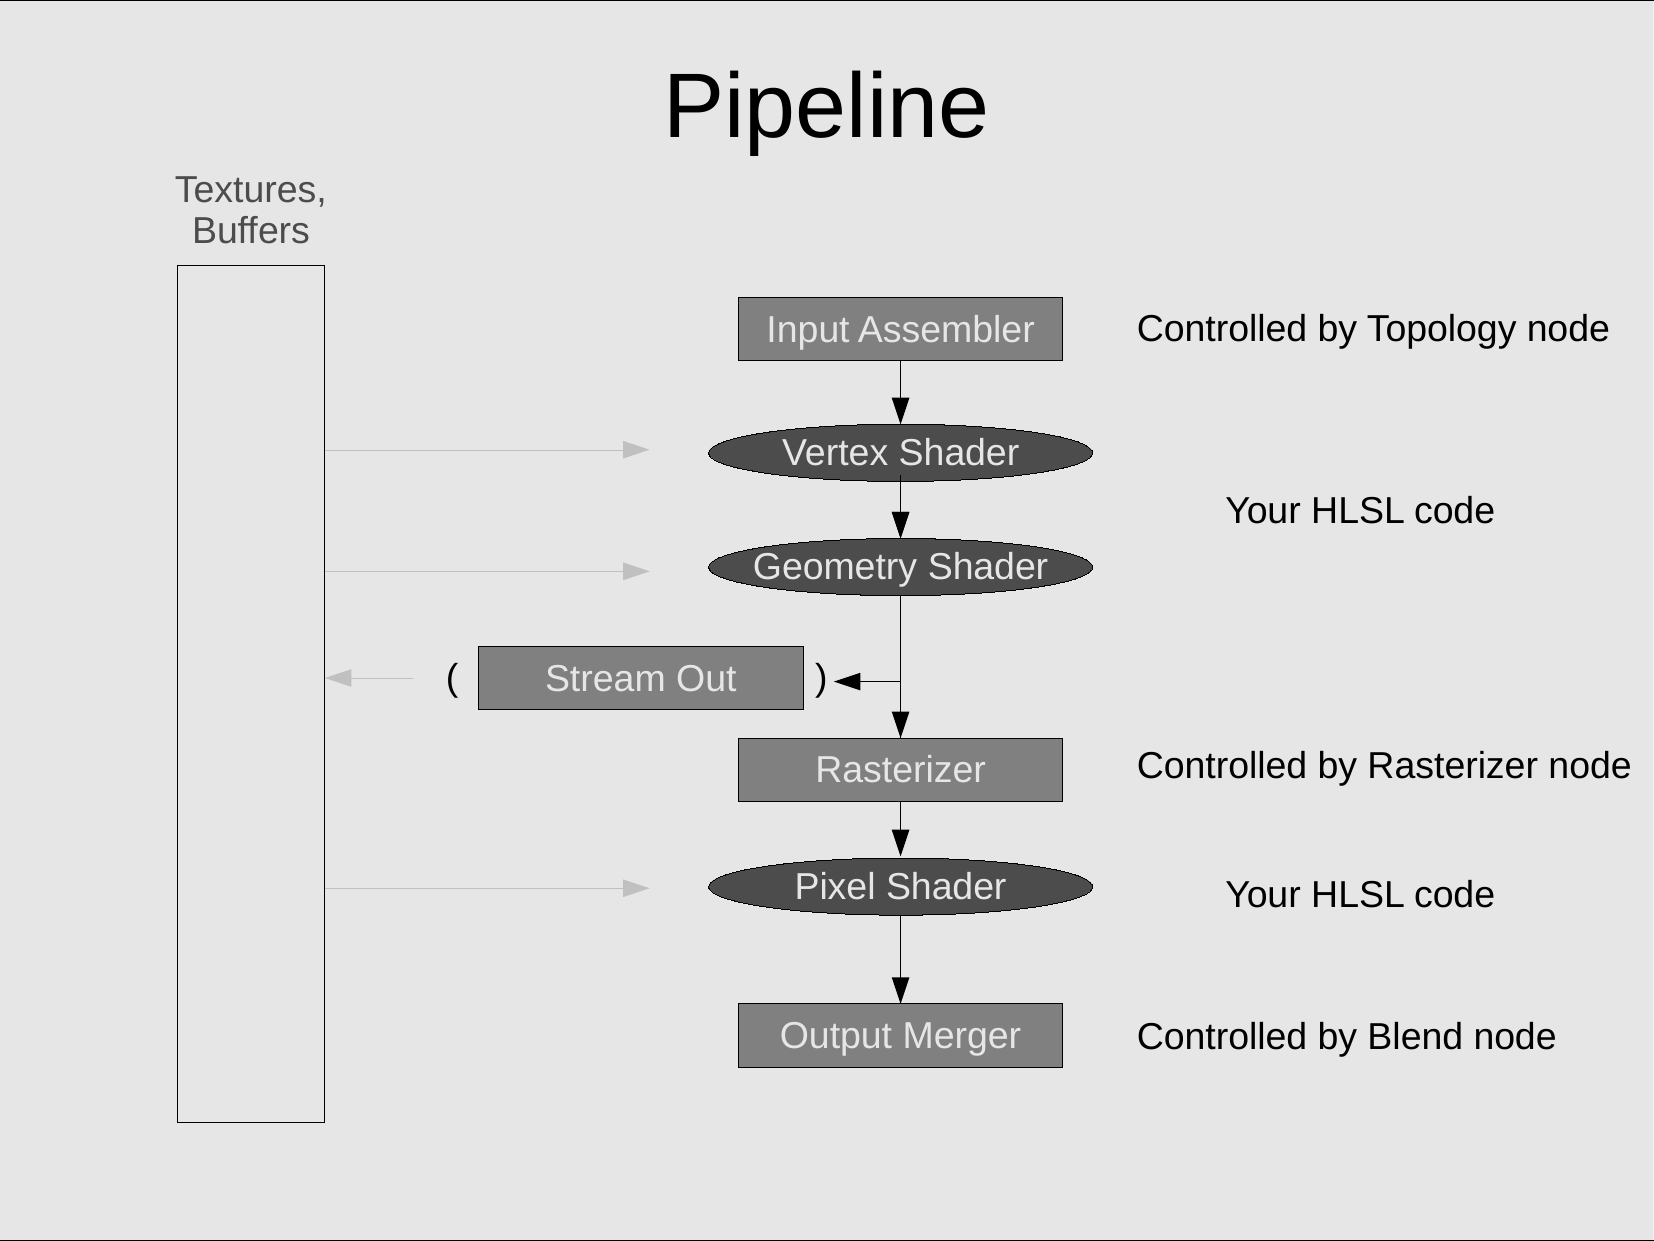

# Pipeline
Textures,
Buffers
Input Assembler
Controlled by Topology node
Vertex Shader
Your HLSL code
Geometry Shader
Stream Out
(					)
Controlled by Rasterizer node
Rasterizer
Pixel Shader
Your HLSL code
Output Merger
Controlled by Blend node